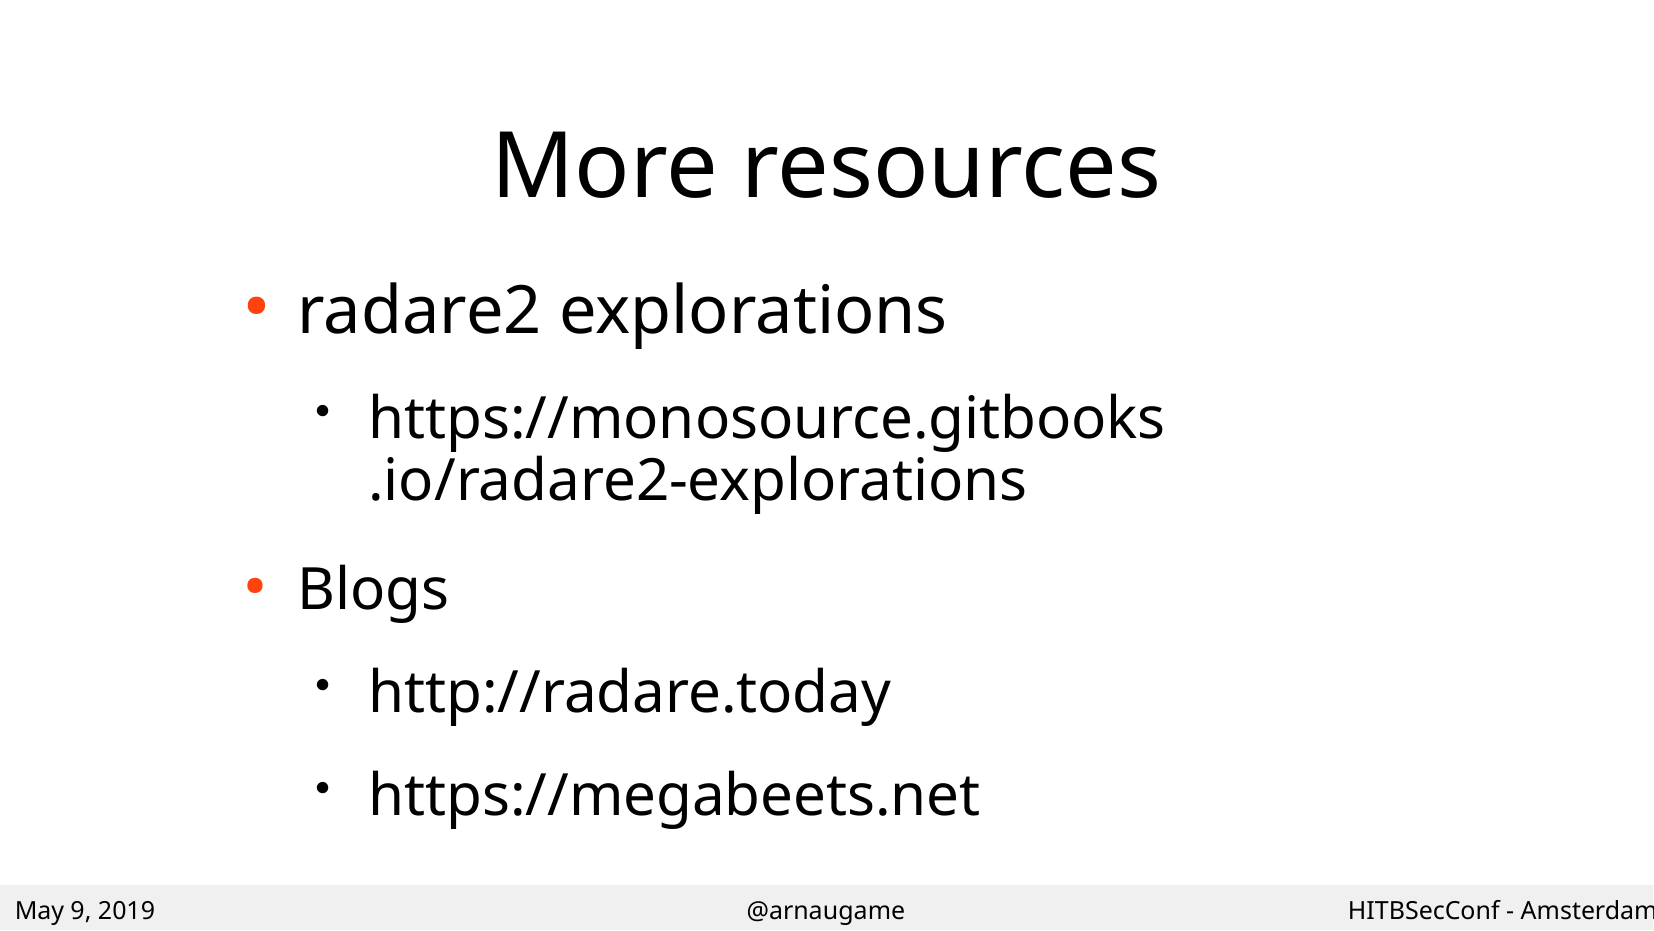

# More resources
radare2 explorations
https://monosource.gitbooks.io/radare2-explorations
Blogs
http://radare.today
https://megabeets.net
May 9, 2019
@arnaugamez
HITBSecConf - Amsterdam